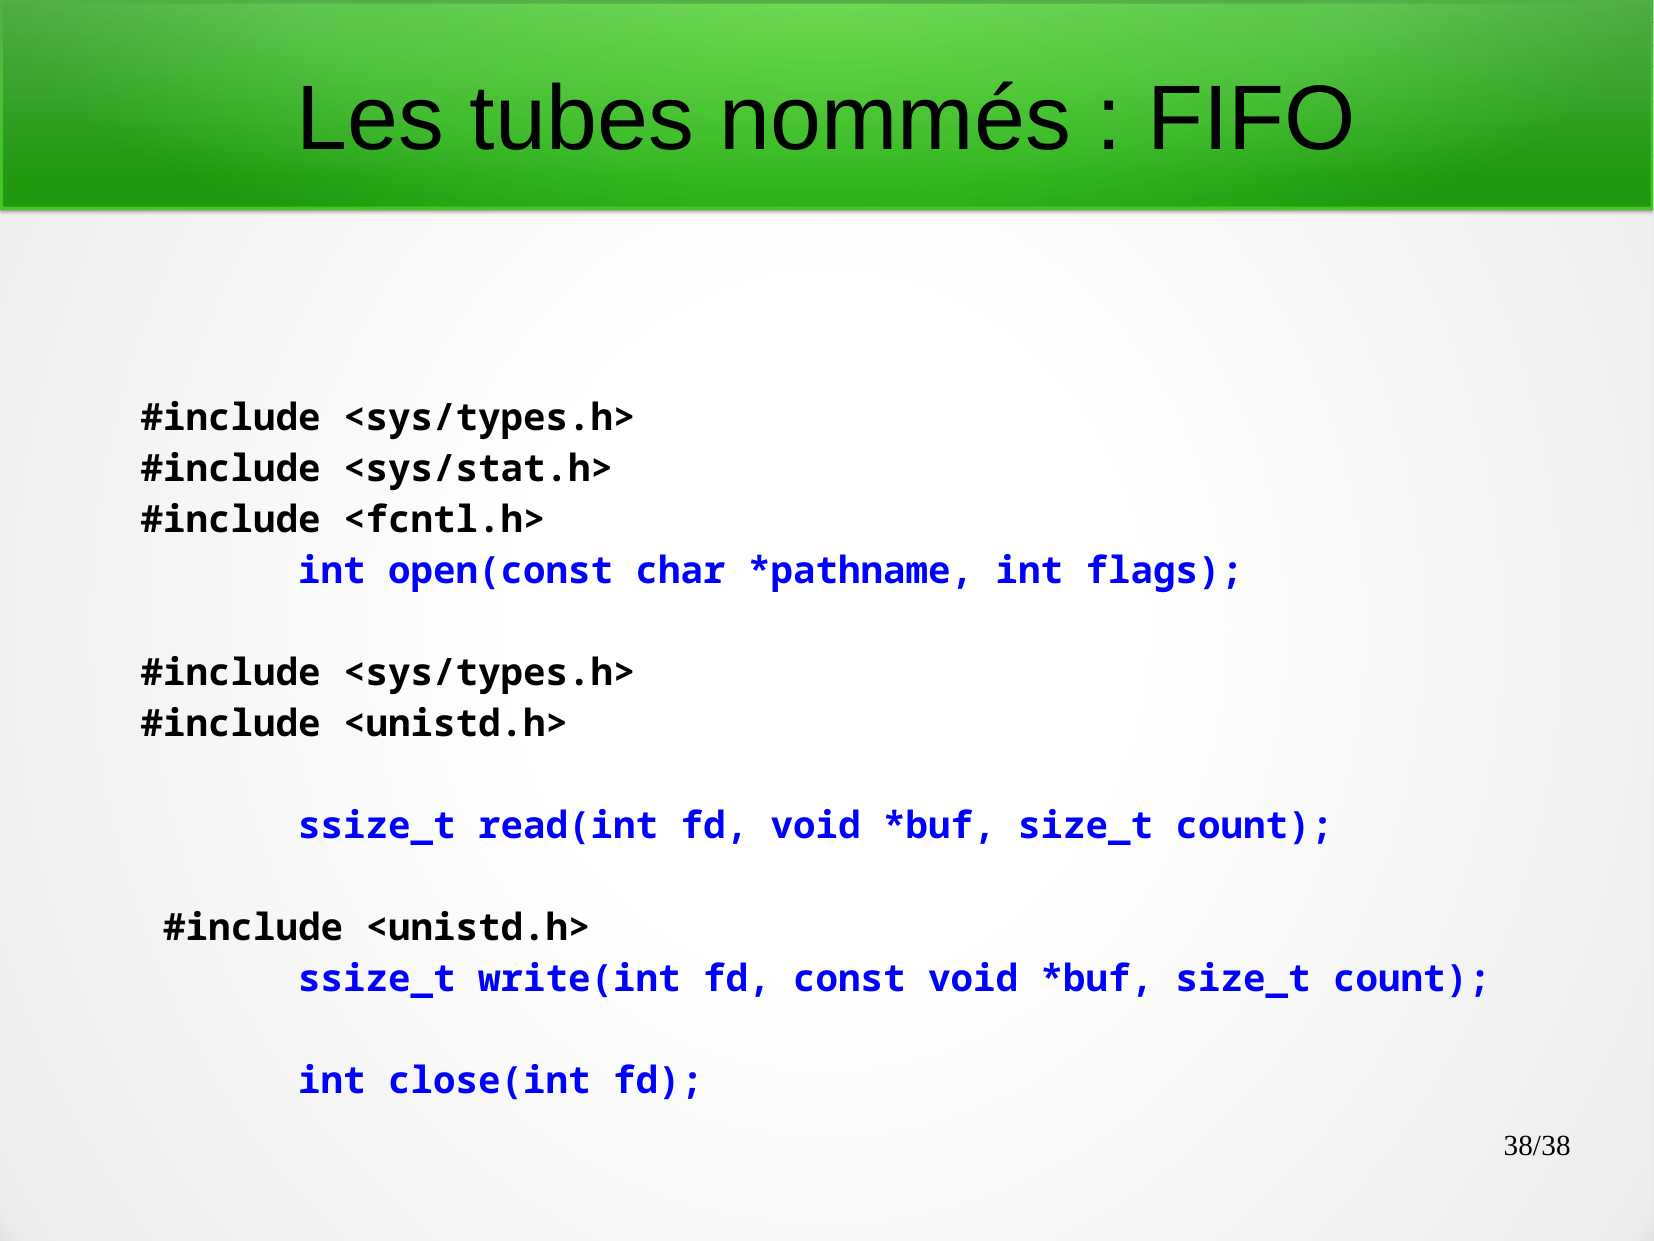

# Les tubes nommés : FIFO
#include <sys/types.h>
#include <sys/stat.h>
#include <fcntl.h>
 int open(const char *pathname, int flags);
#include <sys/types.h>
#include <unistd.h>
 ssize_t read(int fd, void *buf, size_t count);
 #include <unistd.h>
 ssize_t write(int fd, const void *buf, size_t count);
 int close(int fd);
38